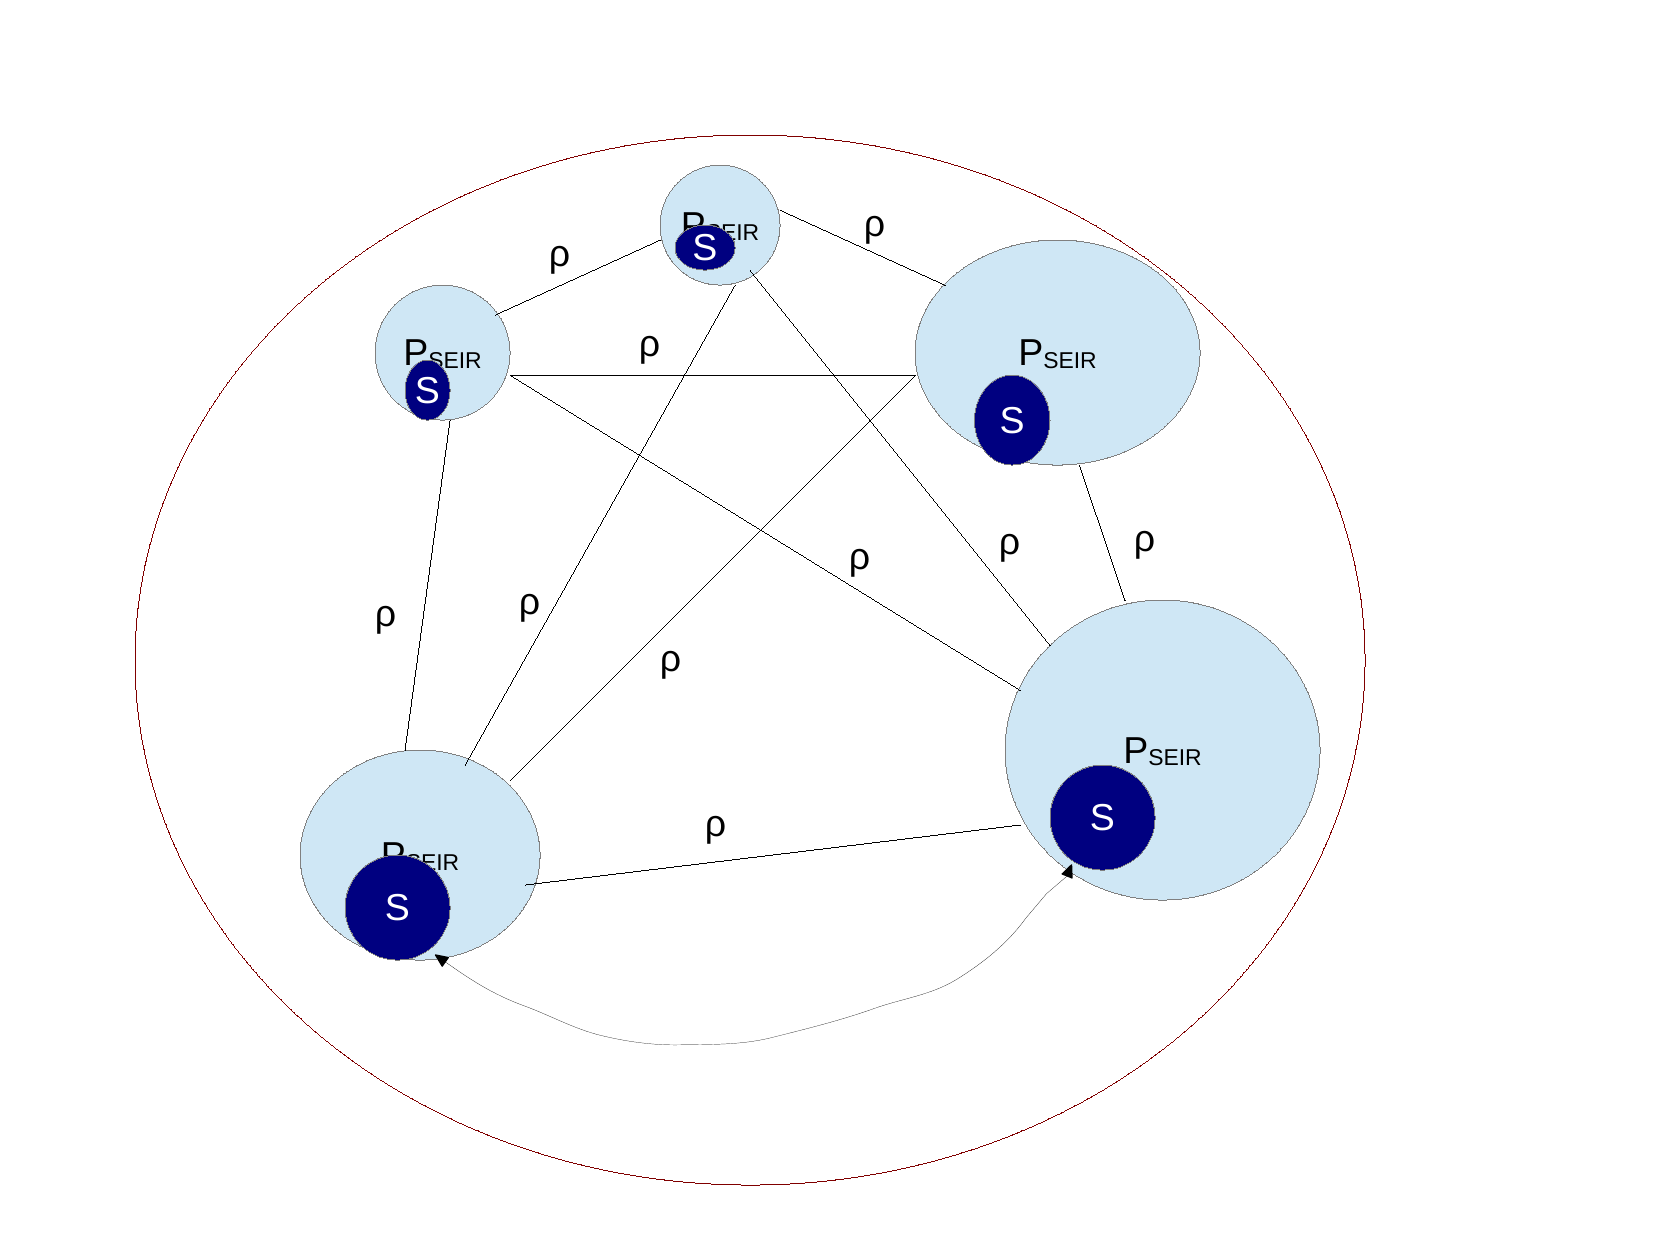

PSEIR
ρ
ρ
S
PSEIR
PSEIR
ρ
S
S
ρ
ρ
ρ
ρ
ρ
PSEIR
ρ
PSEIR
S
ρ
S